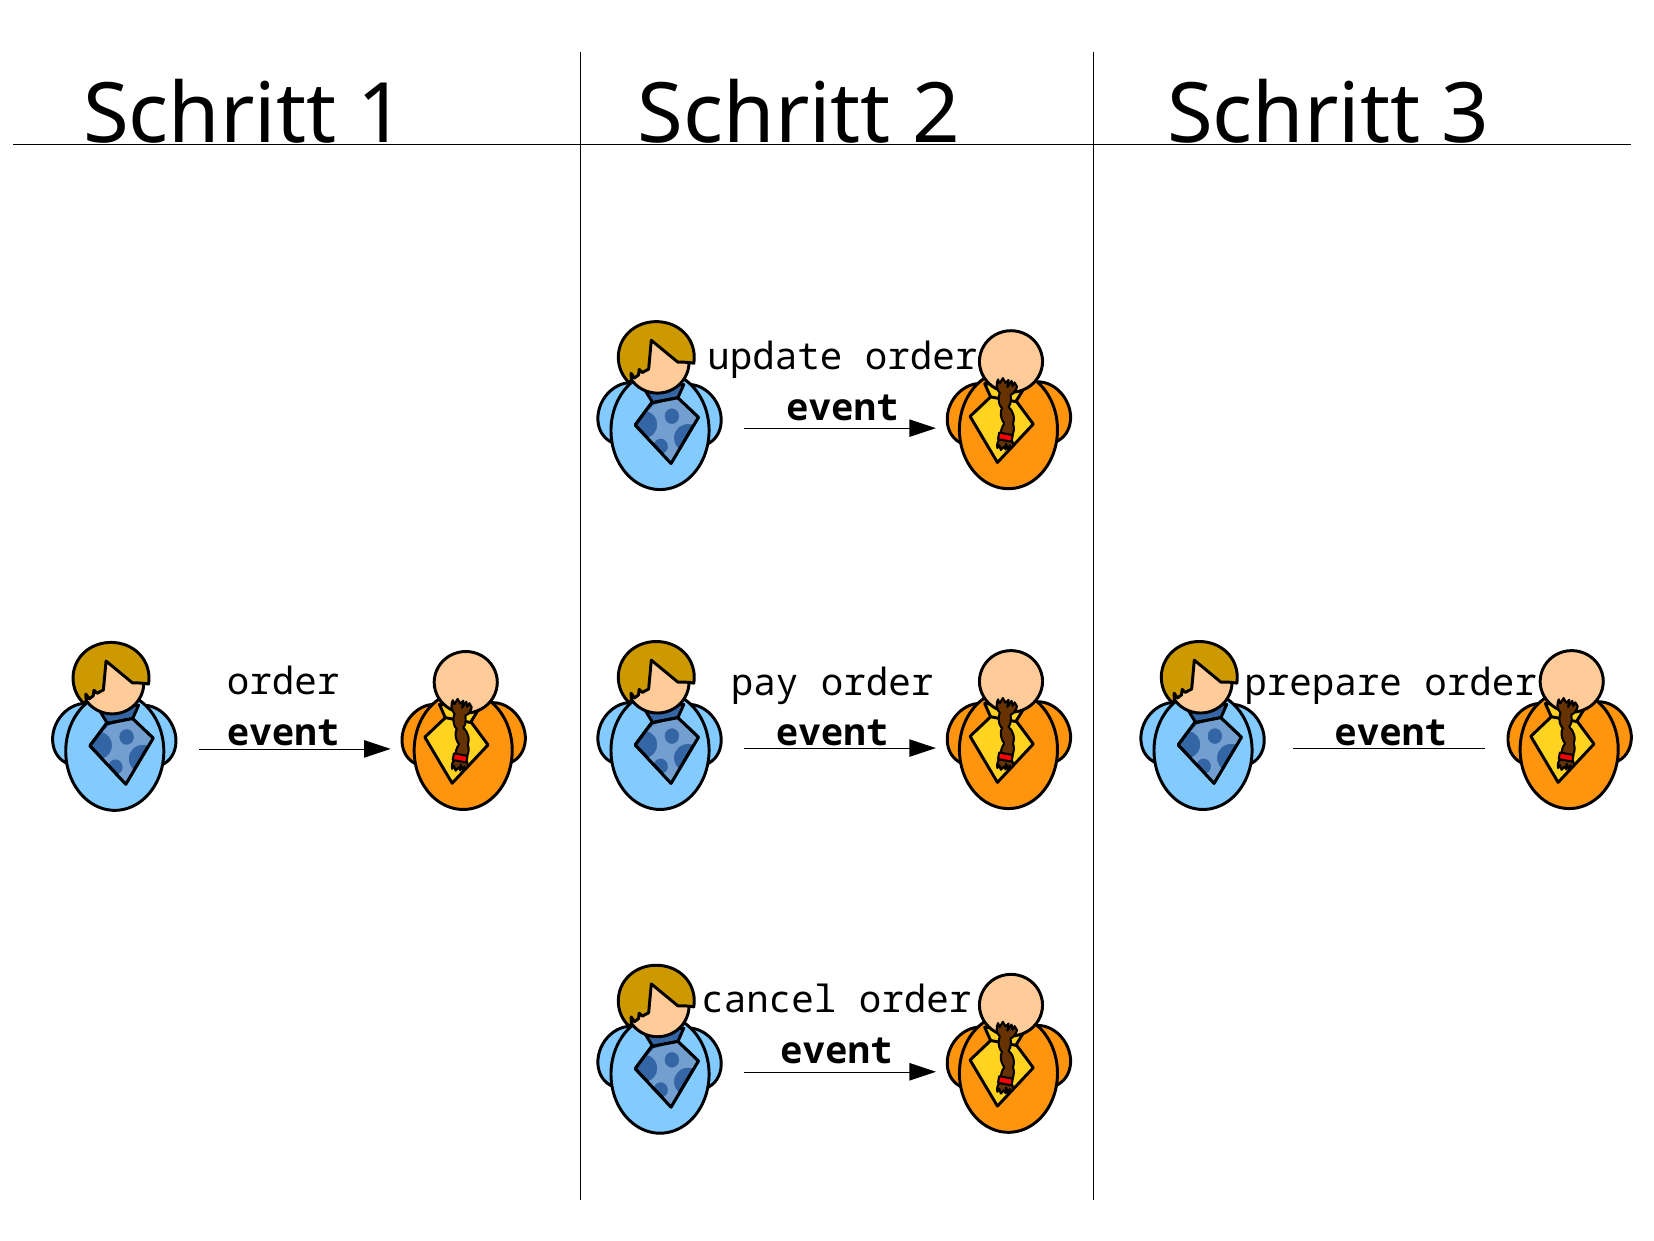

Schritt 1
Schritt 2
Schritt 3
update order
event
order
event
pay order
event
prepare order
event
cancel order
event